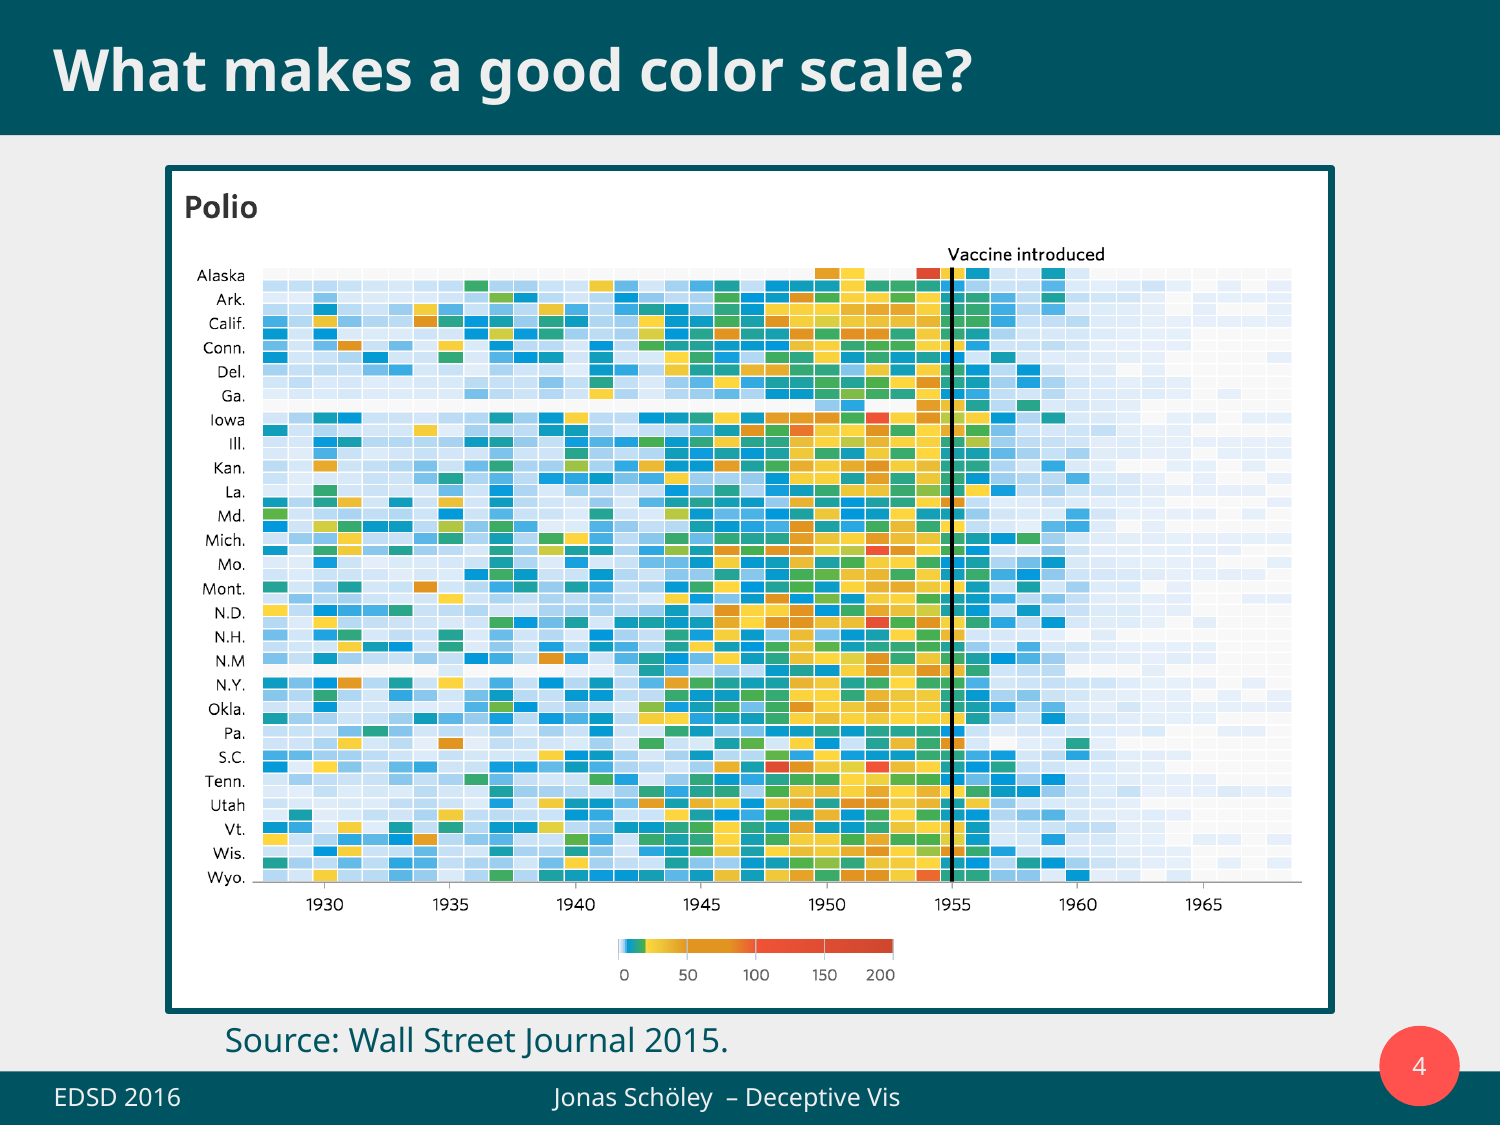

# What makes a good color scale?
Source: Wall Street Journal 2015.
4
EDSD 2016
Jonas Schöley – Deceptive Vis